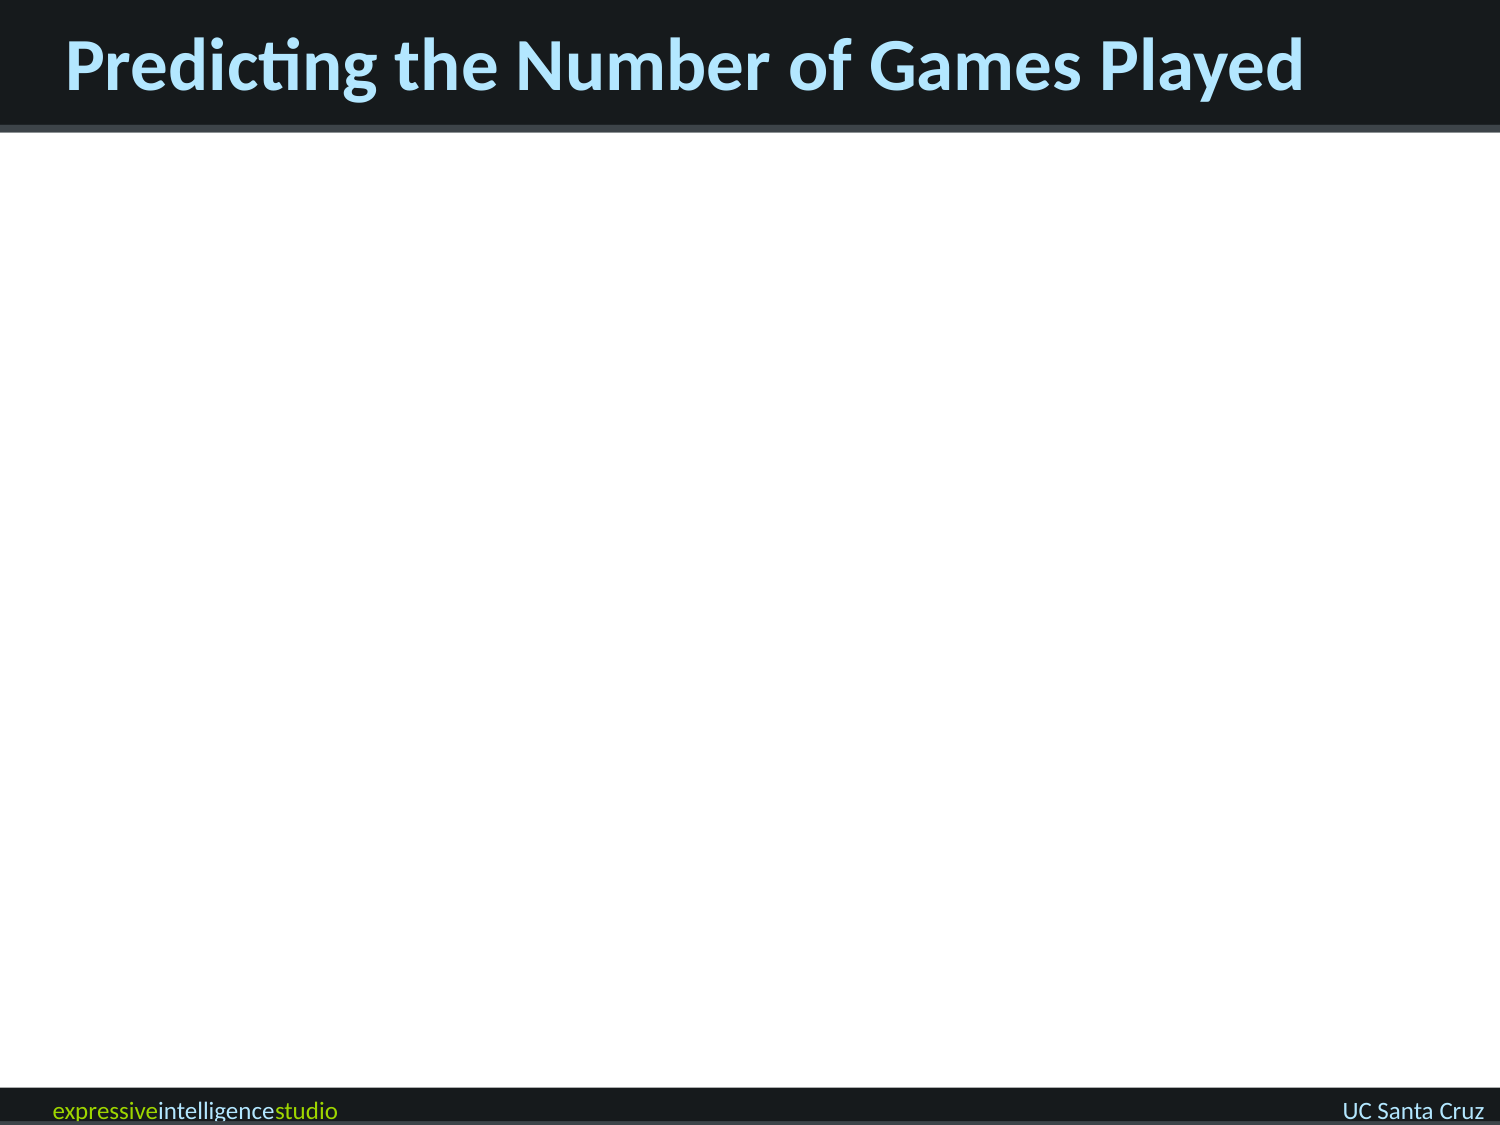

# Predicting the Number of Games Played